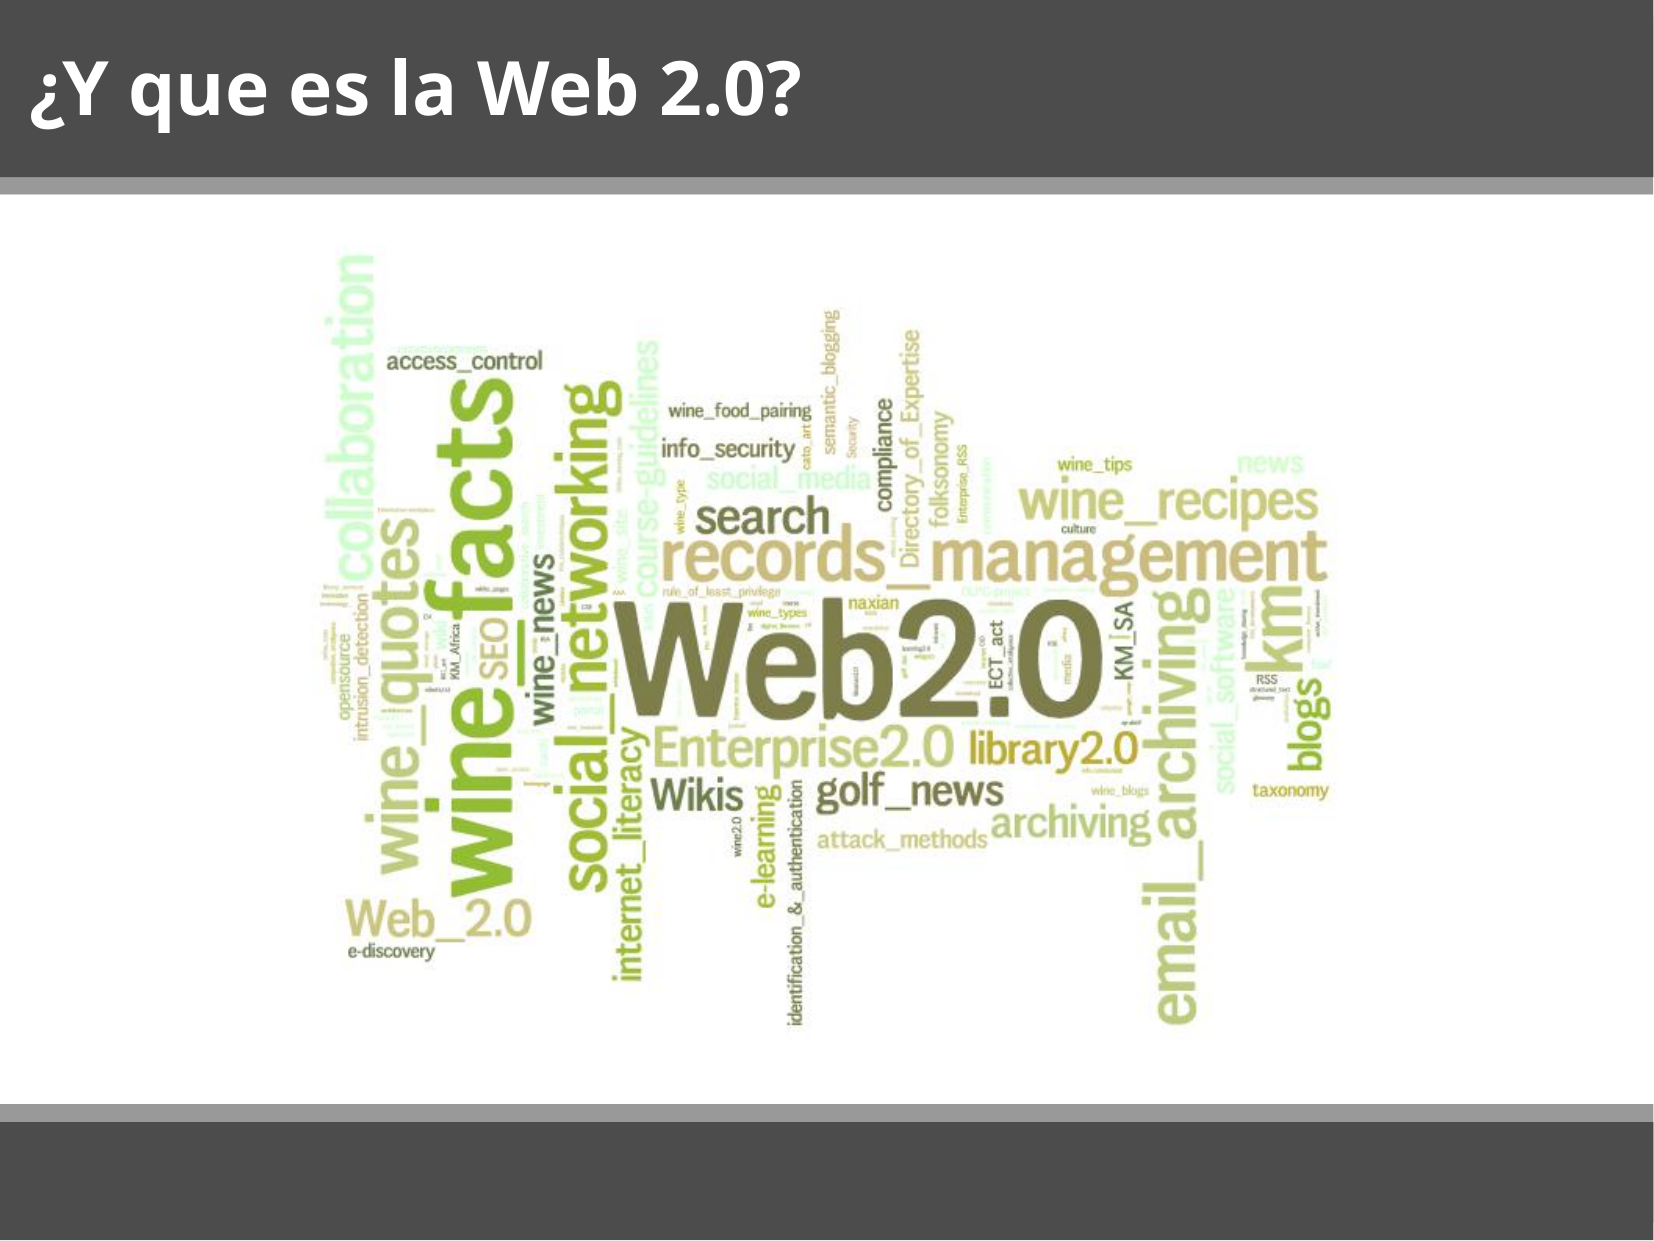

# ¿Y que es la Web 2.0?